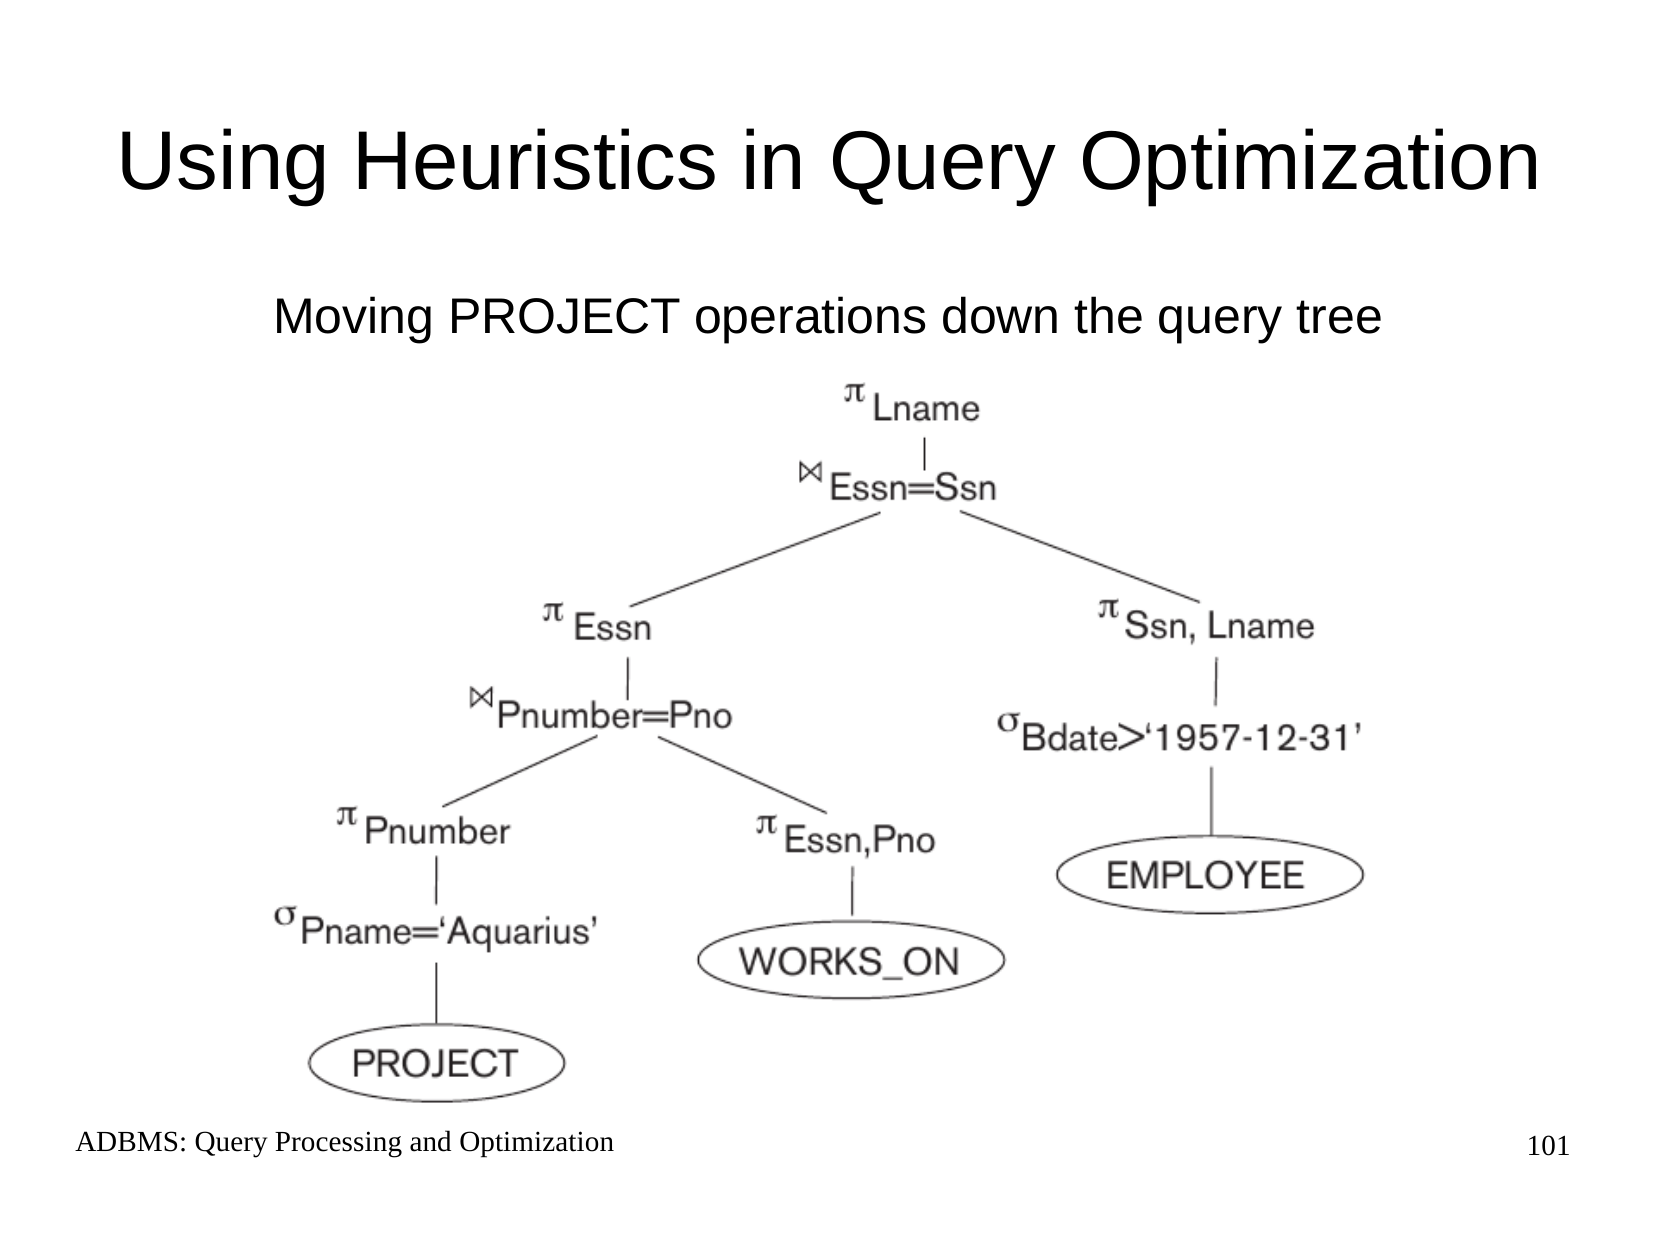

# Using Heuristics in Query Optimization
Moving PROJECT operations down the query tree